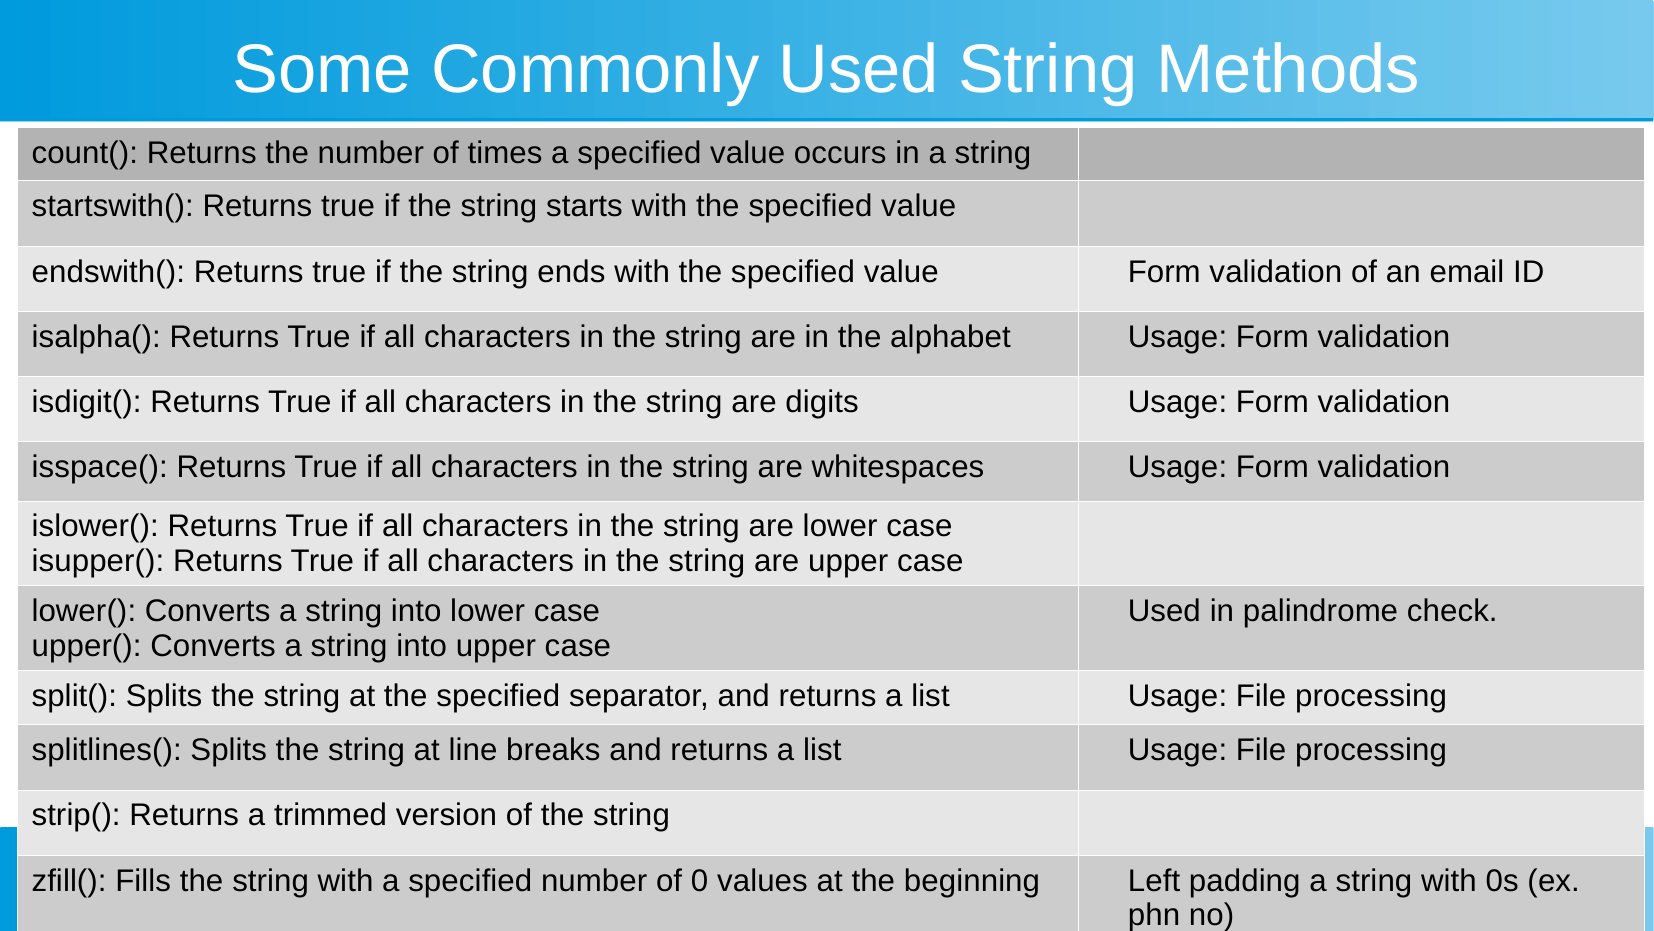

# Some Commonly Used String Methods
| count(): Returns the number of times a specified value occurs in a string | |
| --- | --- |
| startswith(): Returns true if the string starts with the specified value | |
| endswith(): Returns true if the string ends with the specified value | Form validation of an email ID |
| isalpha(): Returns True if all characters in the string are in the alphabet | Usage: Form validation |
| isdigit(): Returns True if all characters in the string are digits | Usage: Form validation |
| isspace(): Returns True if all characters in the string are whitespaces | Usage: Form validation |
| islower(): Returns True if all characters in the string are lower case isupper(): Returns True if all characters in the string are upper case | |
| lower(): Converts a string into lower case upper(): Converts a string into upper case | Used in palindrome check. |
| split(): Splits the string at the specified separator, and returns a list | Usage: File processing |
| splitlines(): Splits the string at line breaks and returns a list | Usage: File processing |
| strip(): Returns a trimmed version of the string | |
| zfill(): Fills the string with a specified number of 0 values at the beginning | Left padding a string with 0s (ex. phn no) |
2